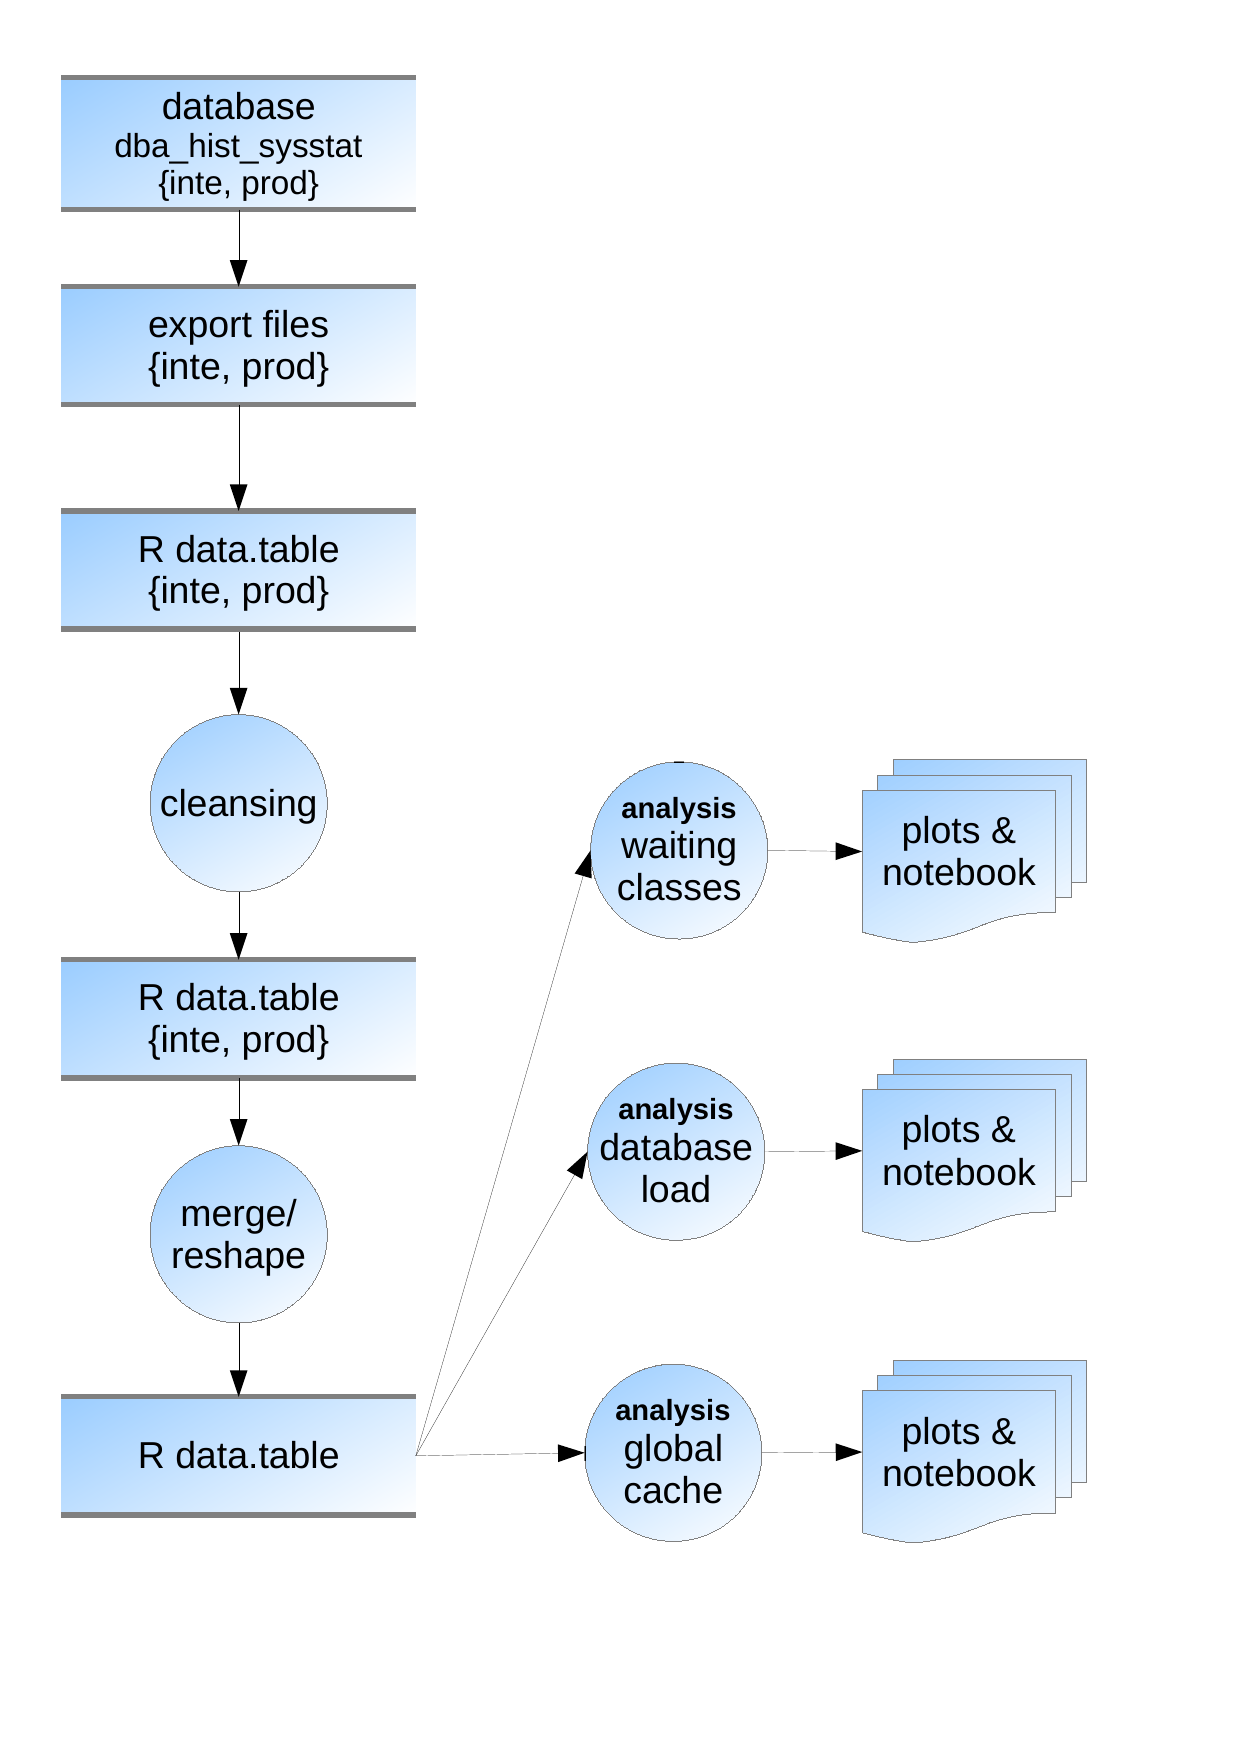

| database dba\_hist\_sysstat {inte, prod} |
| --- |
| export files {inte, prod} |
| --- |
| R data.table {inte, prod} |
| --- |
cleansing
plots &
notebook
analysis
waiting
classes
| R data.table {inte, prod} |
| --- |
plots &
notebook
analysis
database
load
merge/
reshape
plots &
notebook
analysis
global
cache
| R data.table |
| --- |